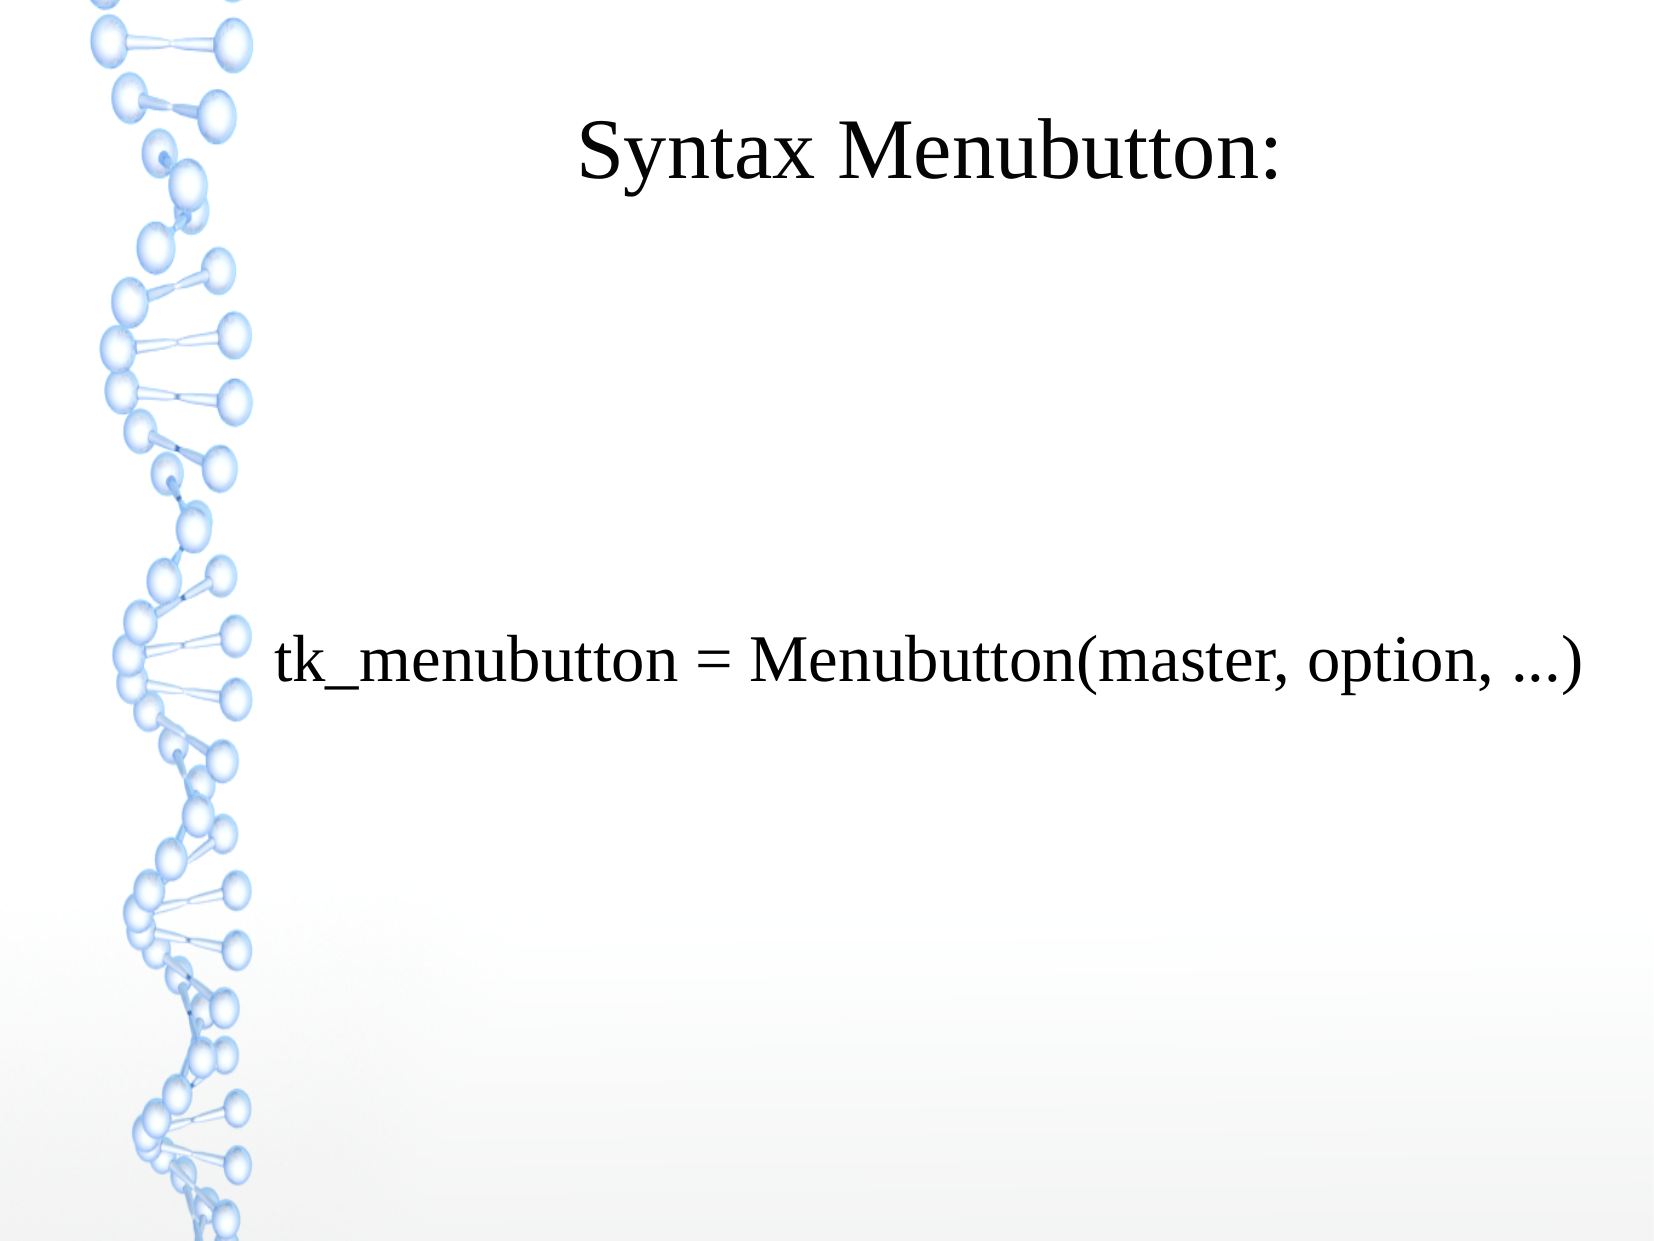

# Syntax Menubutton:
tk_menubutton = Menubutton(master, option, ...)